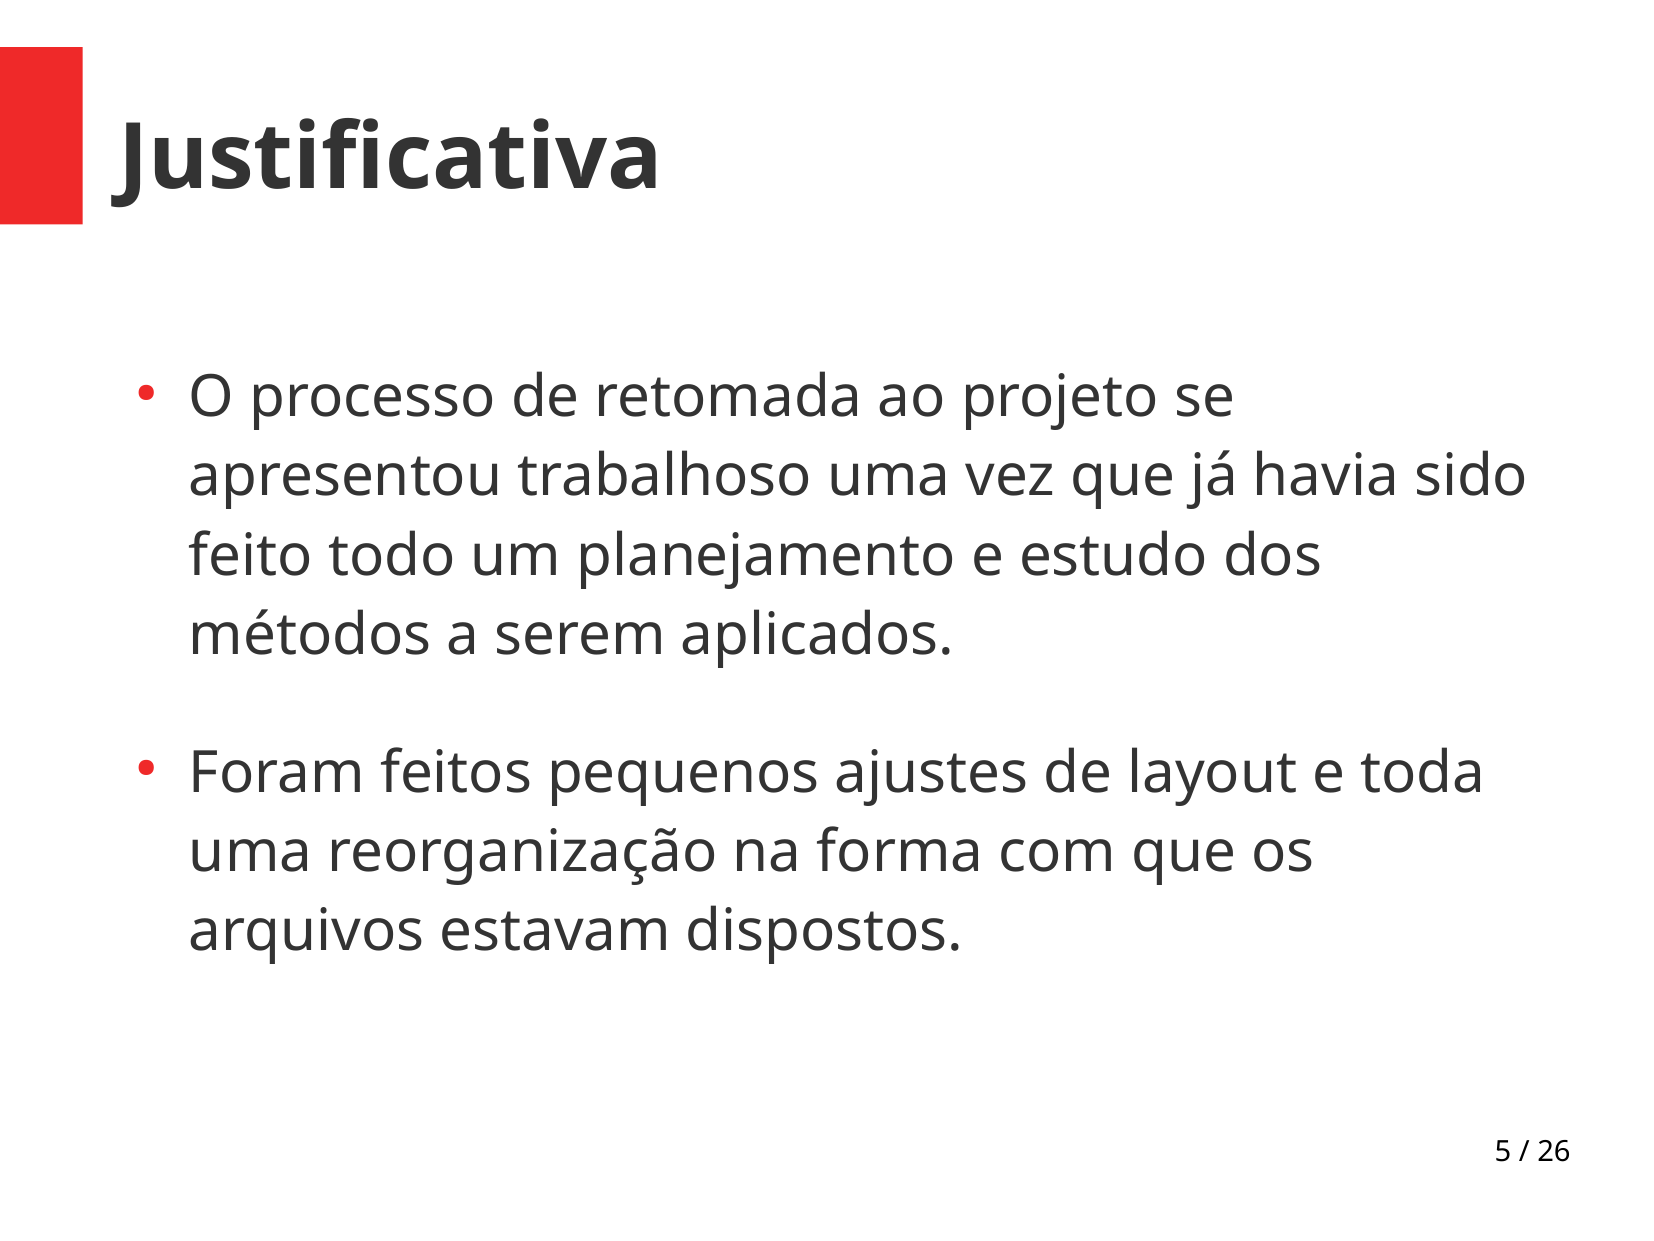

# Justificativa
O processo de retomada ao projeto se apresentou trabalhoso uma vez que já havia sido feito todo um planejamento e estudo dos métodos a serem aplicados.
Foram feitos pequenos ajustes de layout e toda uma reorganização na forma com que os arquivos estavam dispostos.
5